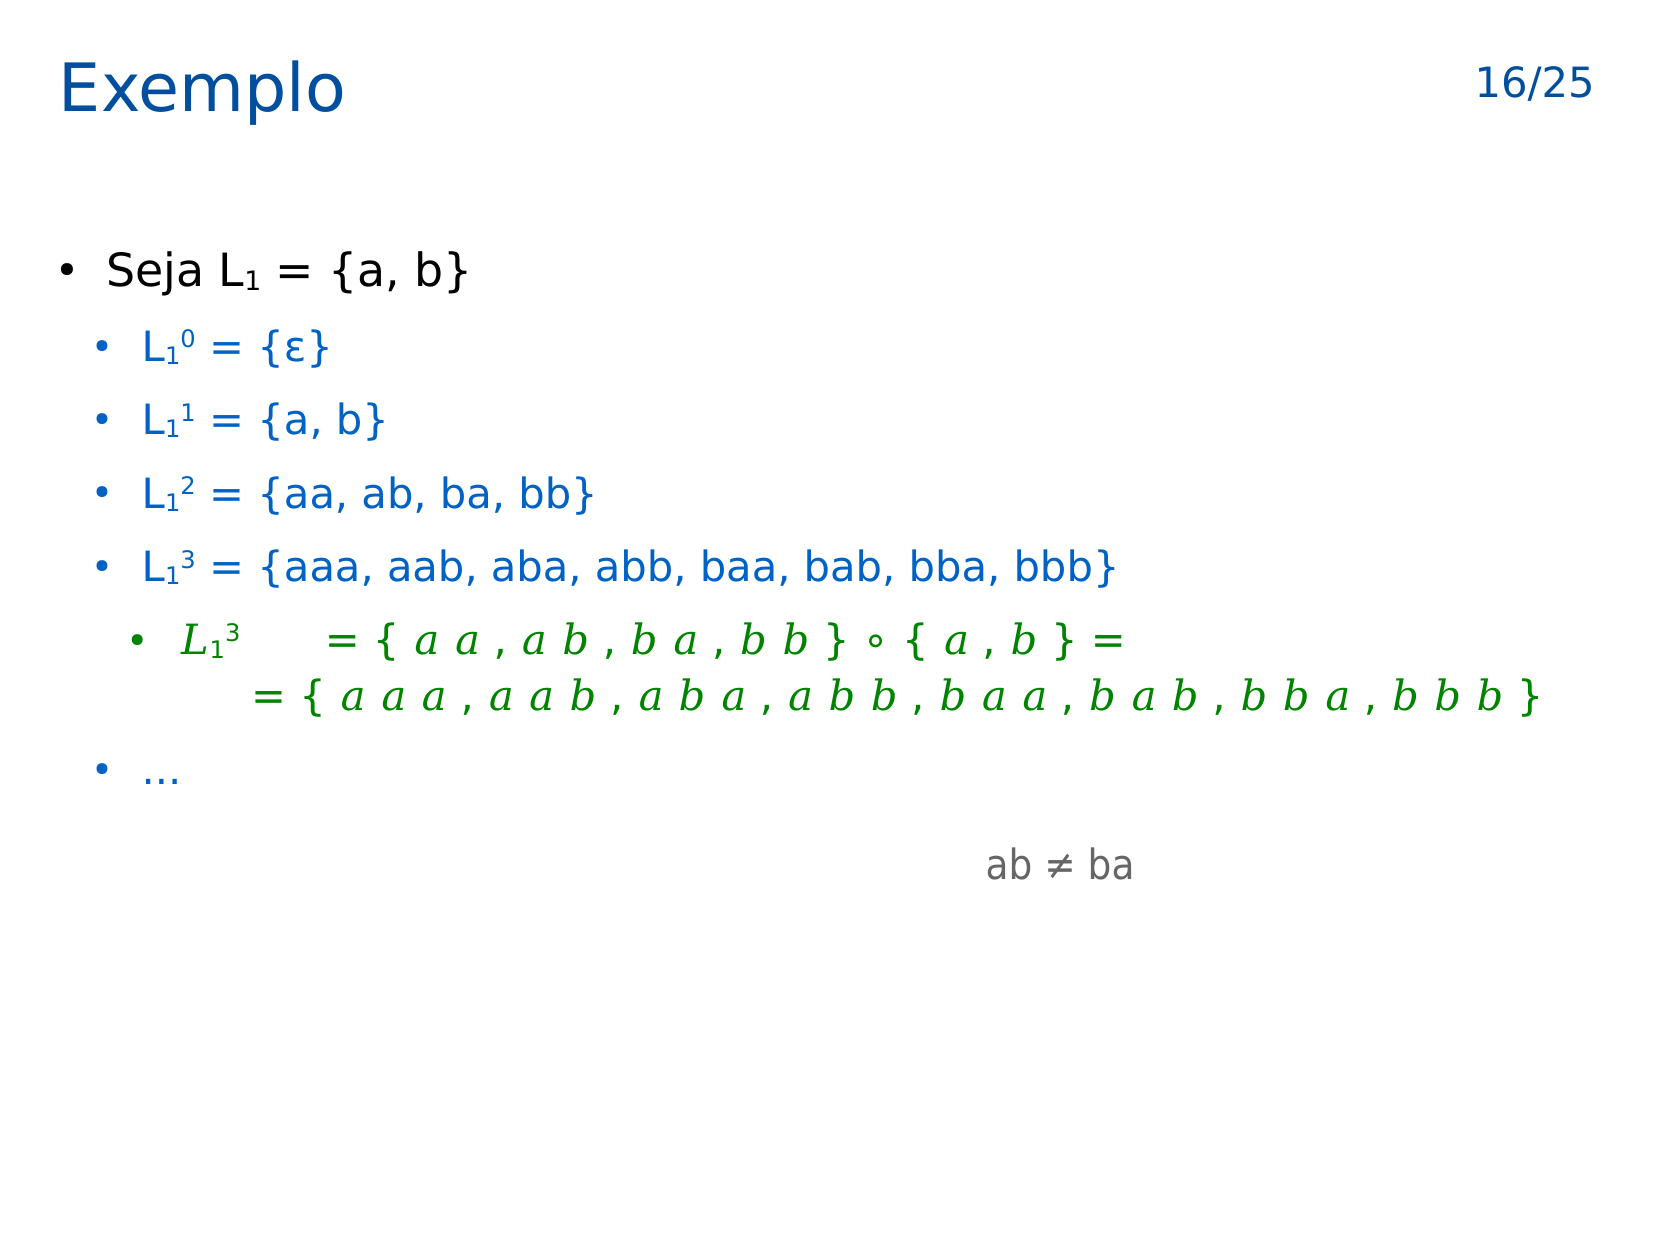

# Exemplo
16
Seja L1 = {a, b}
L10 = {ε}
L11 = {a, b}
L12 = {aa, ab, ba, bb}
L13 = {aaa, aab, aba, abb, baa, bab, bba, bbb}
𝐿13 	= { 𝑎 𝑎 , 𝑎 𝑏 , 𝑏 𝑎 , 𝑏 𝑏 } ∘ { 𝑎 , 𝑏 } =
	= { 𝑎 𝑎 𝑎 , 𝑎 𝑎 𝑏 , 𝑎 𝑏 𝑎 , 𝑎 𝑏 𝑏 , 𝑏 𝑎 𝑎 , 𝑏 𝑎 𝑏 , 𝑏 𝑏 𝑎 , 𝑏 𝑏 𝑏 }
...
ab ≠ ba